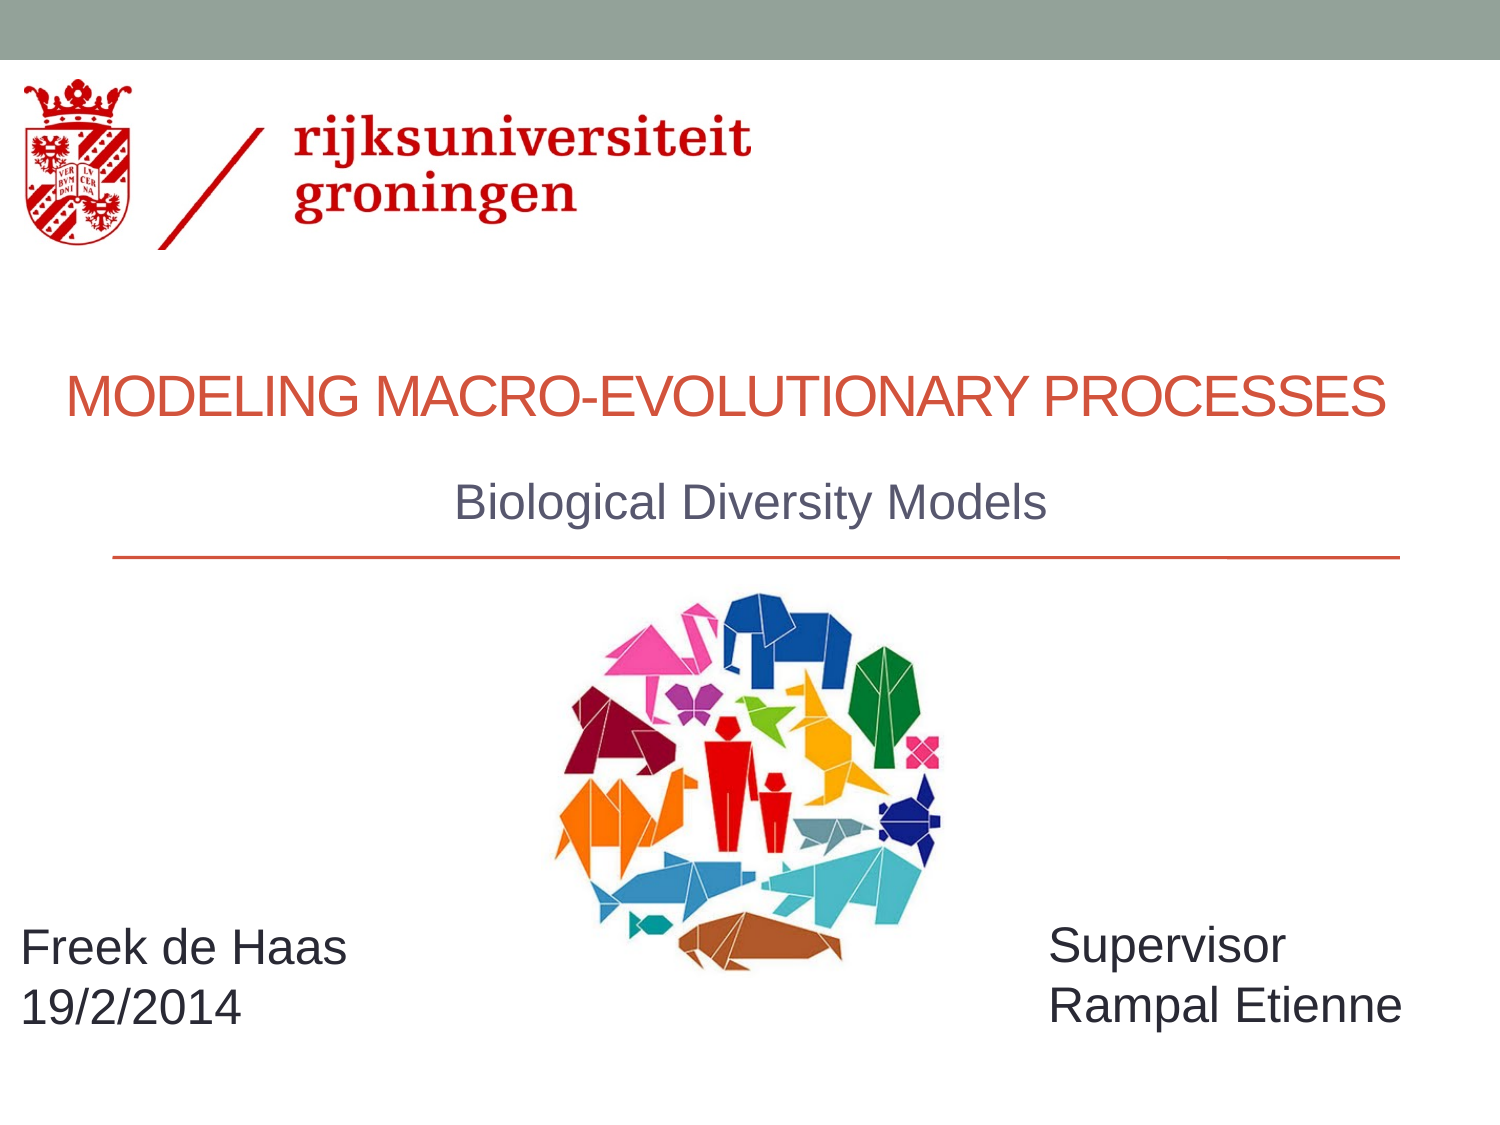

# Modeling Macro-evolutionary Processes
Biological Diversity Models
Supervisor
Rampal Etienne
Freek de Haas
19/2/2014